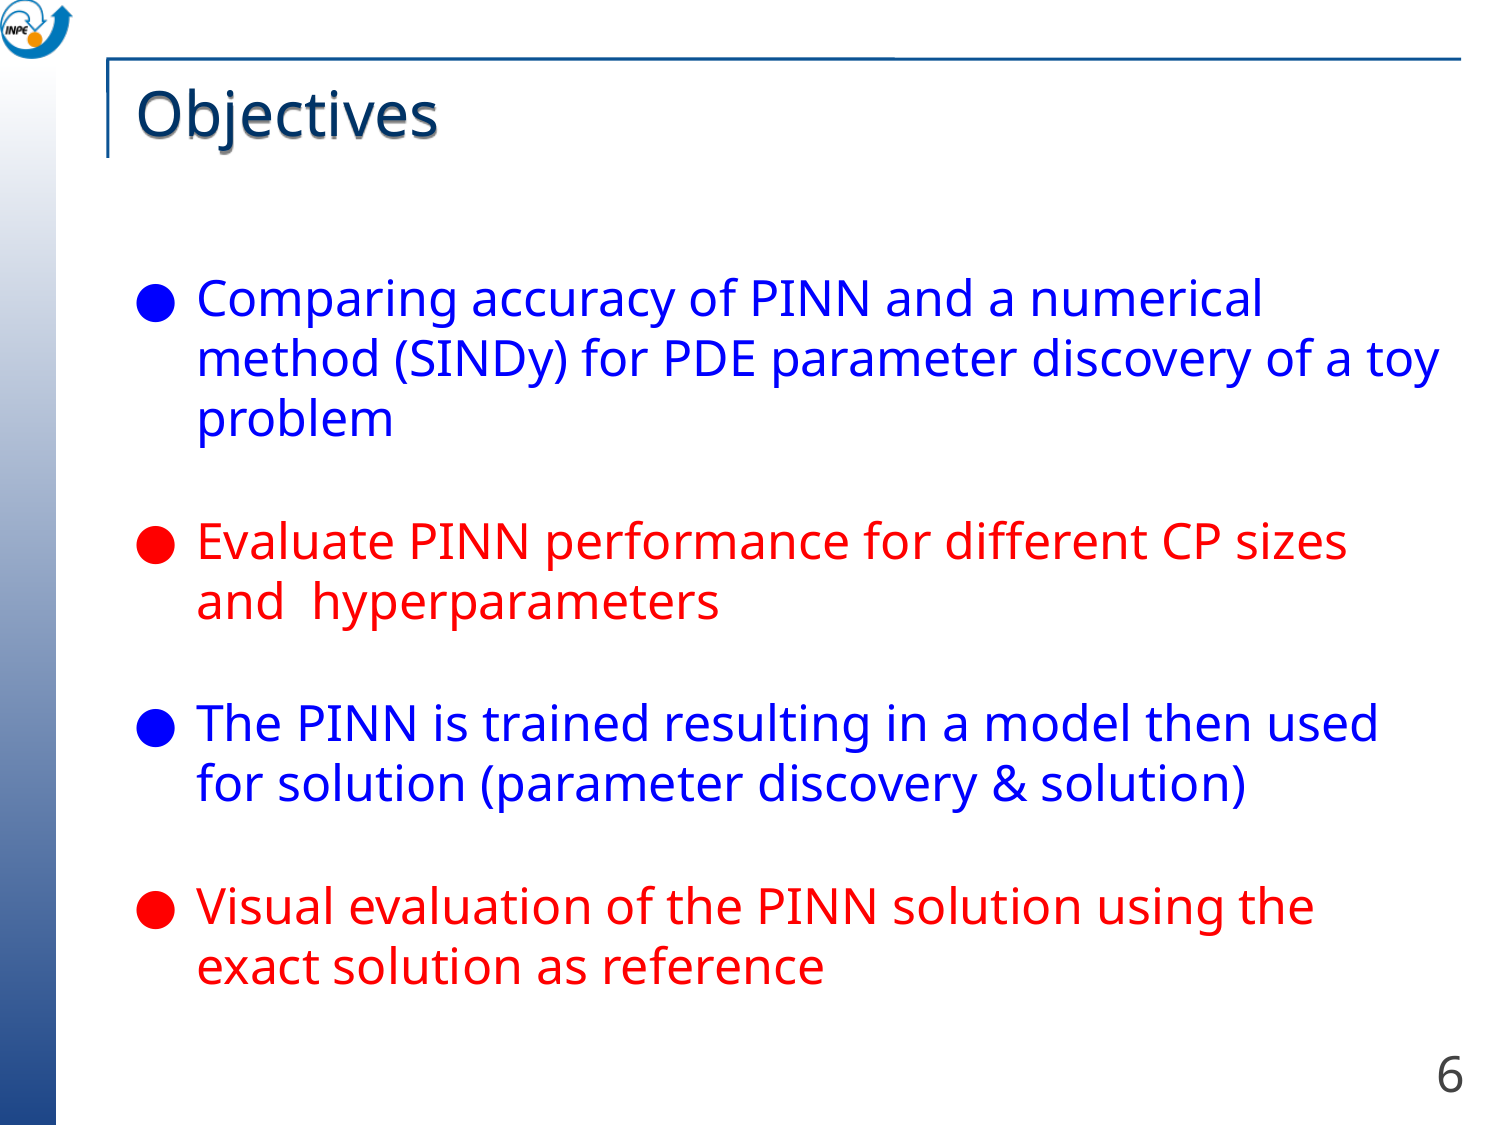

# Objectives
Comparing accuracy of PINN and a numerical method (SINDy) for PDE parameter discovery of a toy problem
Evaluate PINN performance for different CP sizes and hyperparameters
The PINN is trained resulting in a model then used for solution (parameter discovery & solution)
Visual evaluation of the PINN solution using the exact solution as reference